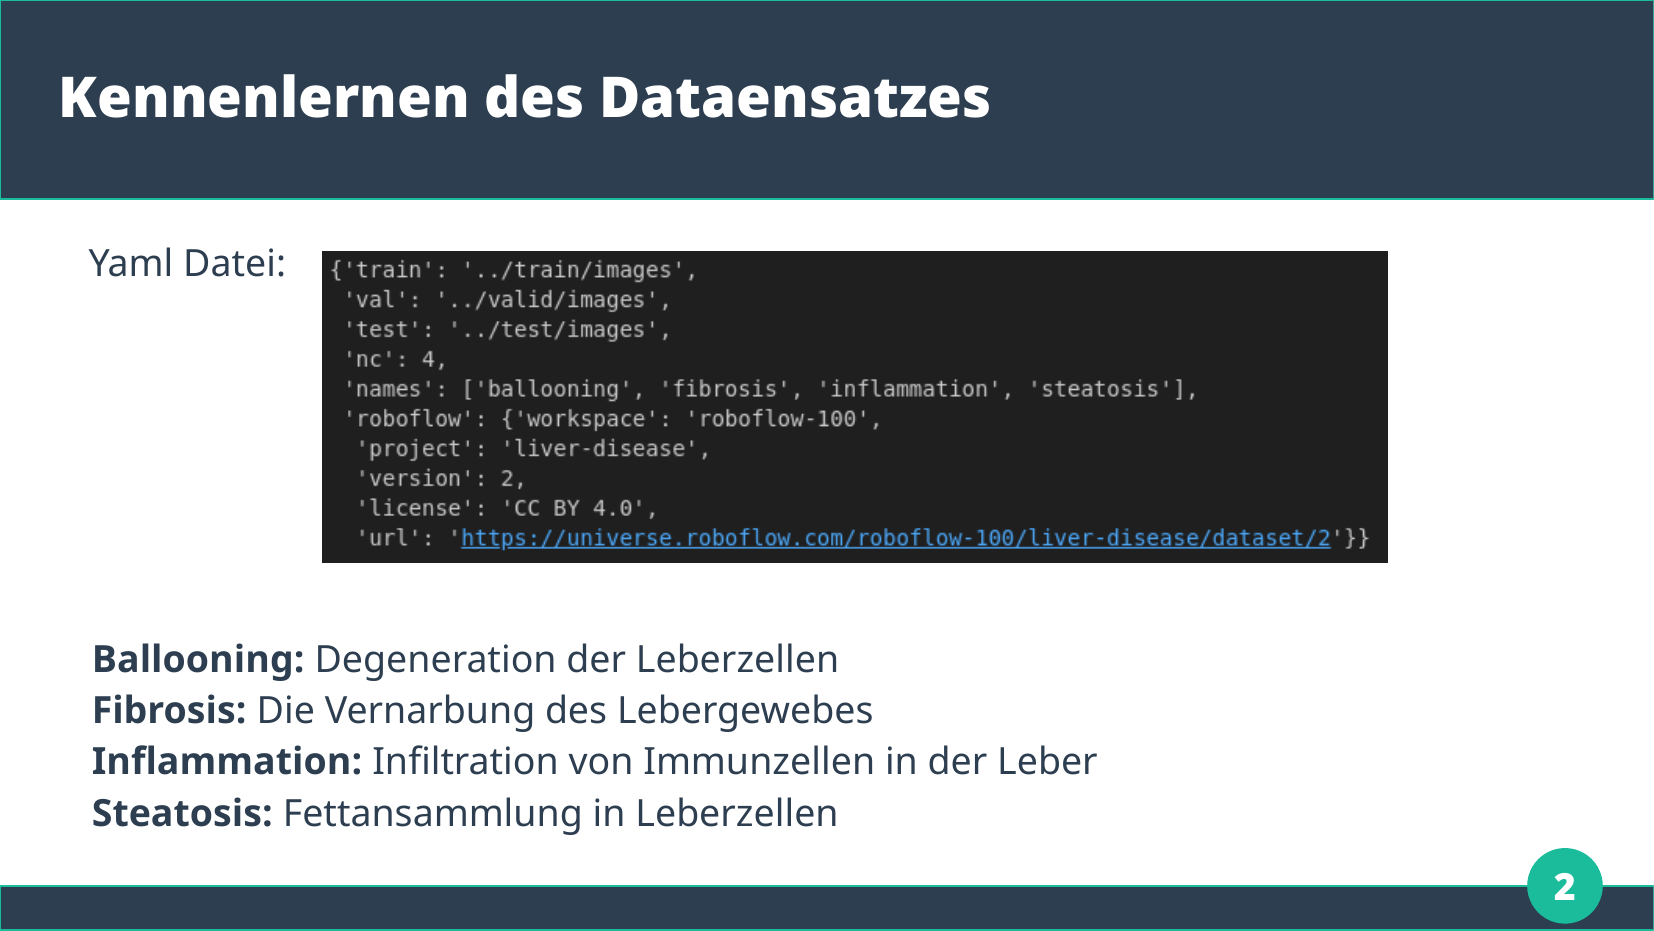

# Kennenlernen des Dataensatzes
Yaml Datei:
Ballooning: Degeneration der Leberzellen
Fibrosis: Die Vernarbung des Lebergewebes
Inflammation: Infiltration von Immunzellen in der Leber
Steatosis: Fettansammlung in Leberzellen
2